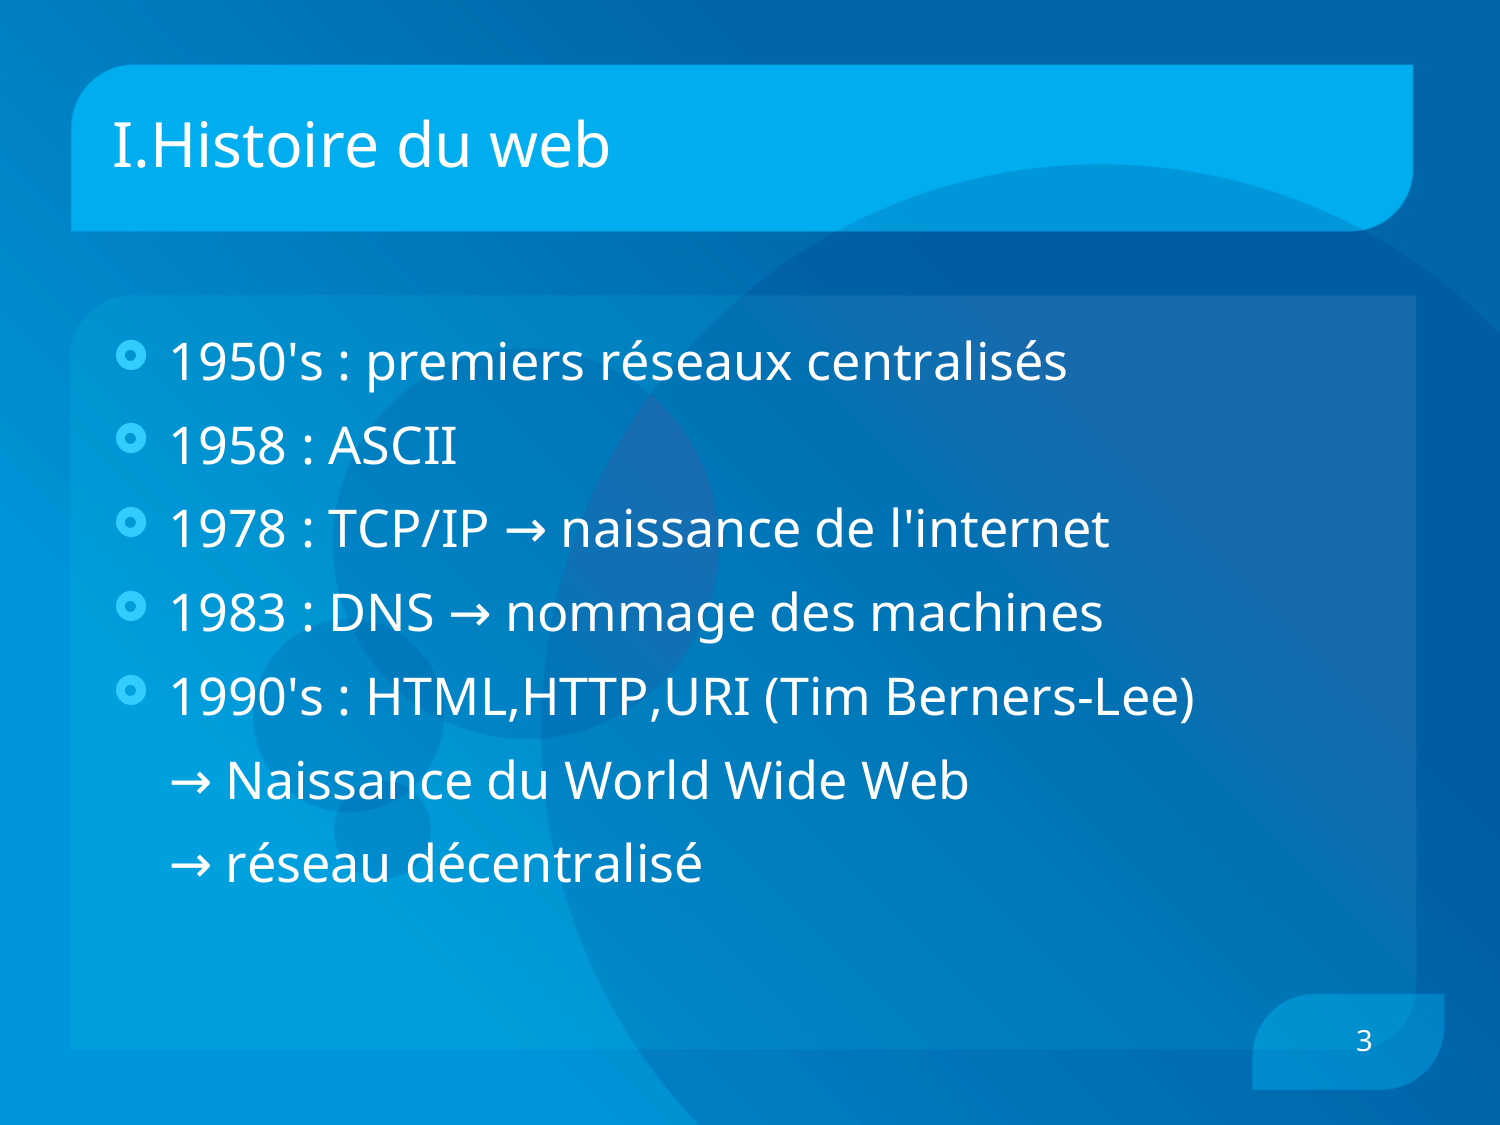

# I.Histoire du web
1950's : premiers réseaux centralisés
1958 : ASCII
1978 : TCP/IP → naissance de l'internet
1983 : DNS → nommage des machines
1990's : HTML,HTTP,URI (Tim Berners-Lee)
→ Naissance du World Wide Web
→ réseau décentralisé
3